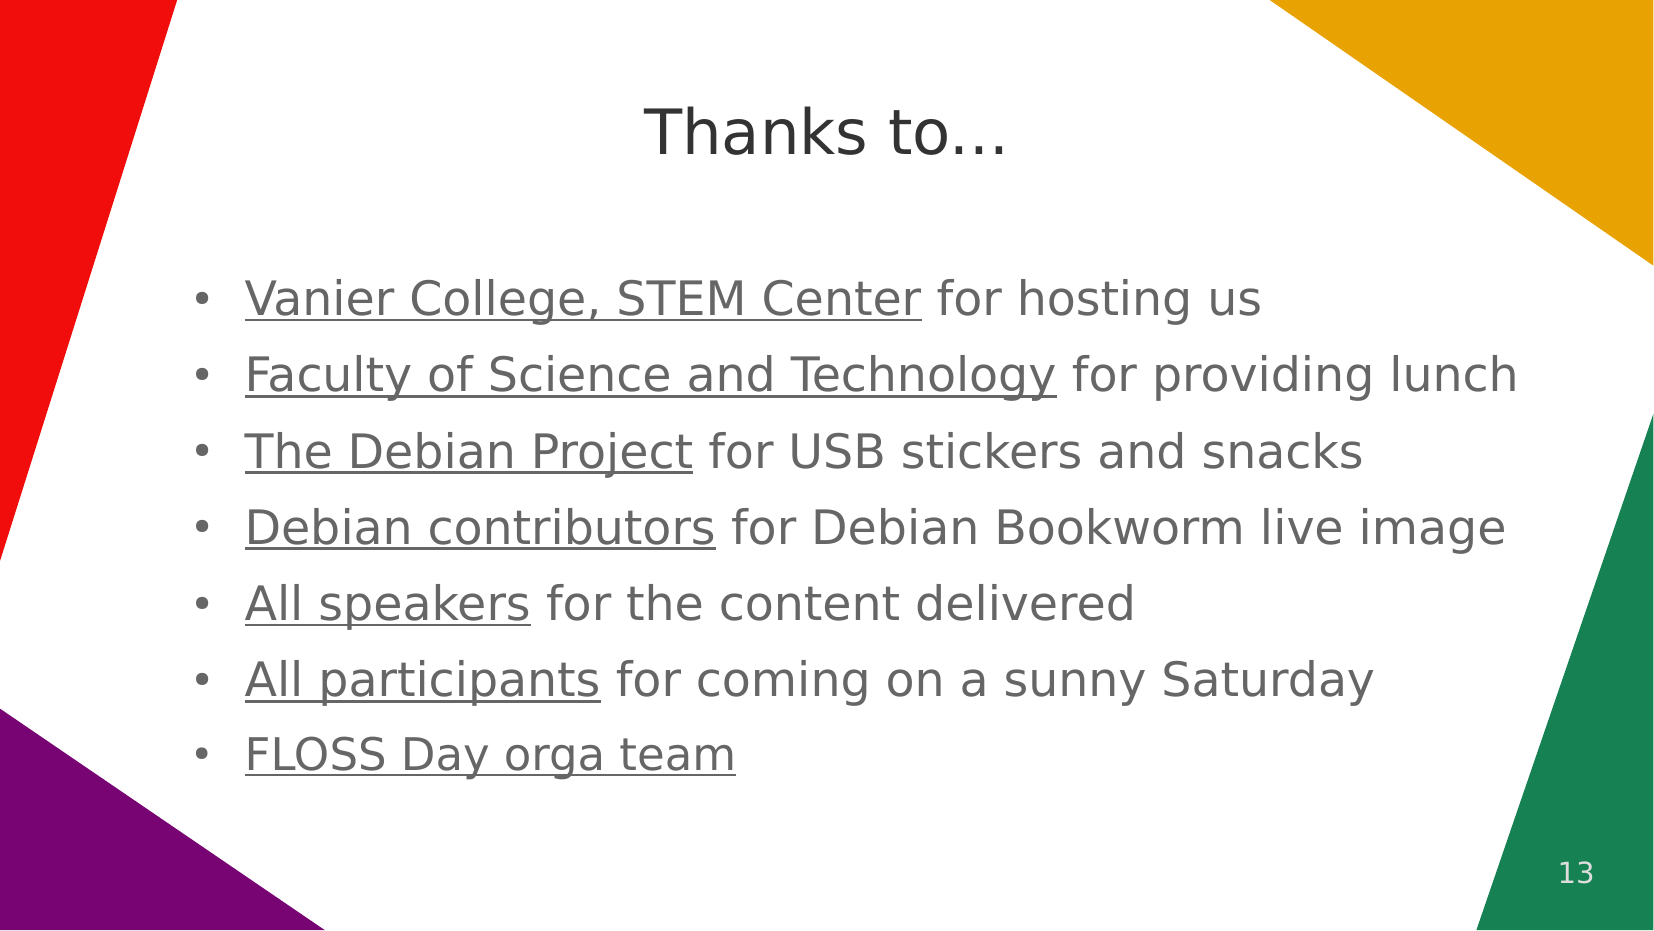

Thanks to...
# Vanier College, STEM Center for hosting us
Faculty of Science and Technology for providing lunch
The Debian Project for USB stickers and snacks
Debian contributors for Debian Bookworm live image
All speakers for the content delivered
All participants for coming on a sunny Saturday
FLOSS Day orga team
13